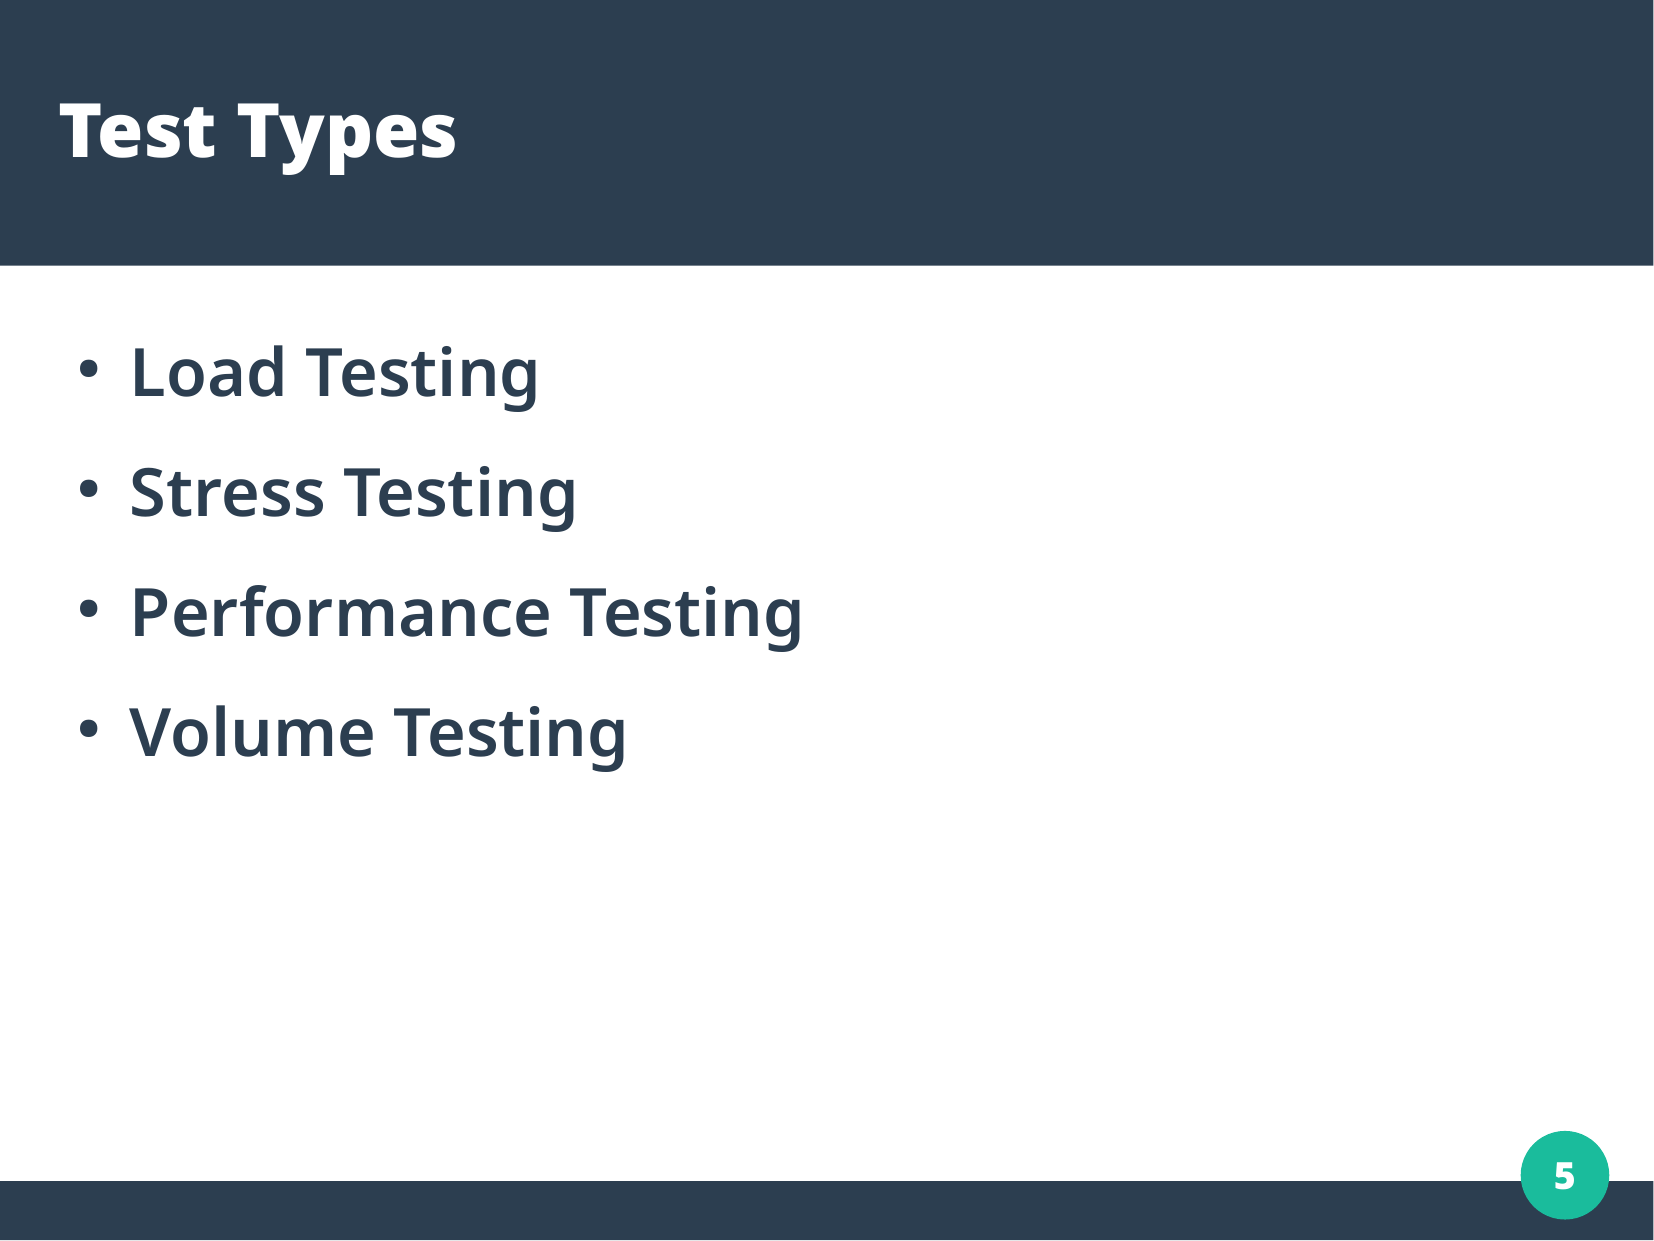

# Test Types
Load Testing
Stress Testing
Performance Testing
Volume Testing
5